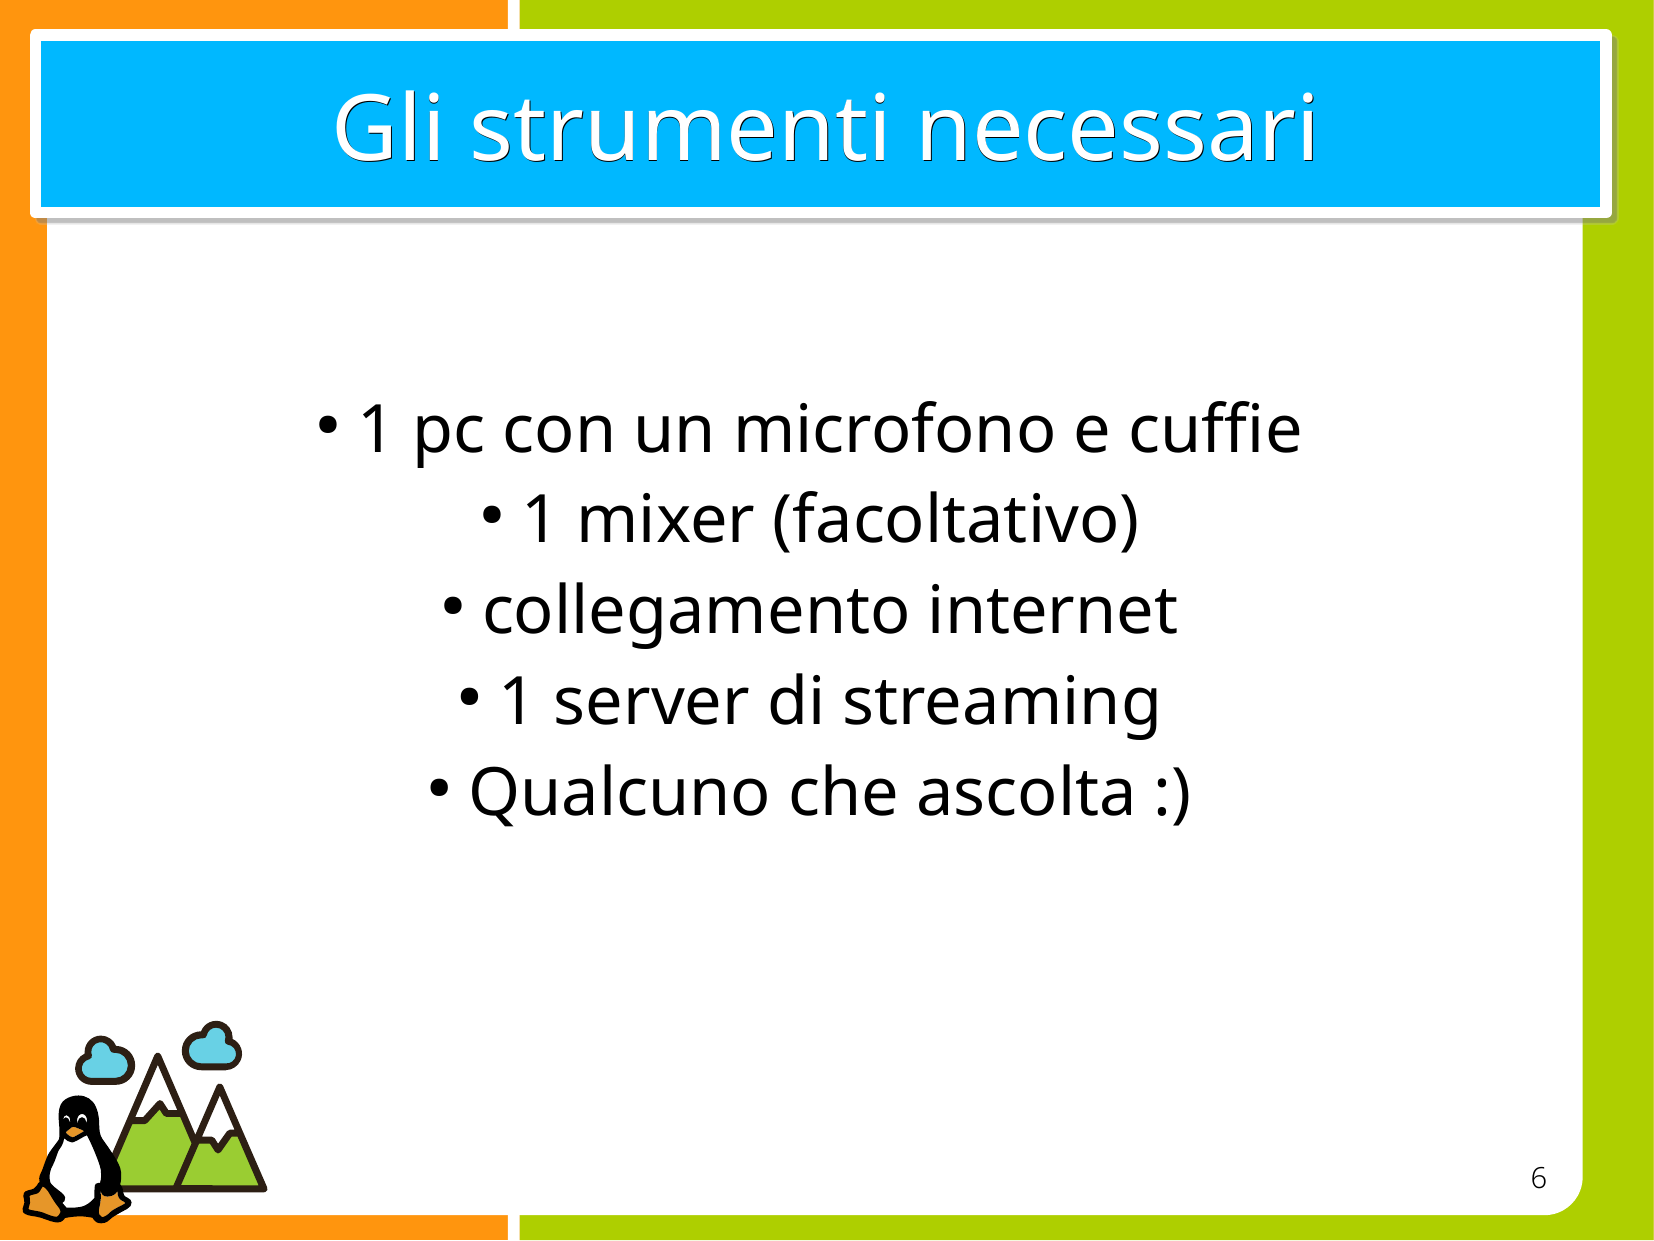

# Gli strumenti necessari
 1 pc con un microfono e cuffie
 1 mixer (facoltativo)
 collegamento internet
 1 server di streaming
 Qualcuno che ascolta :)
6